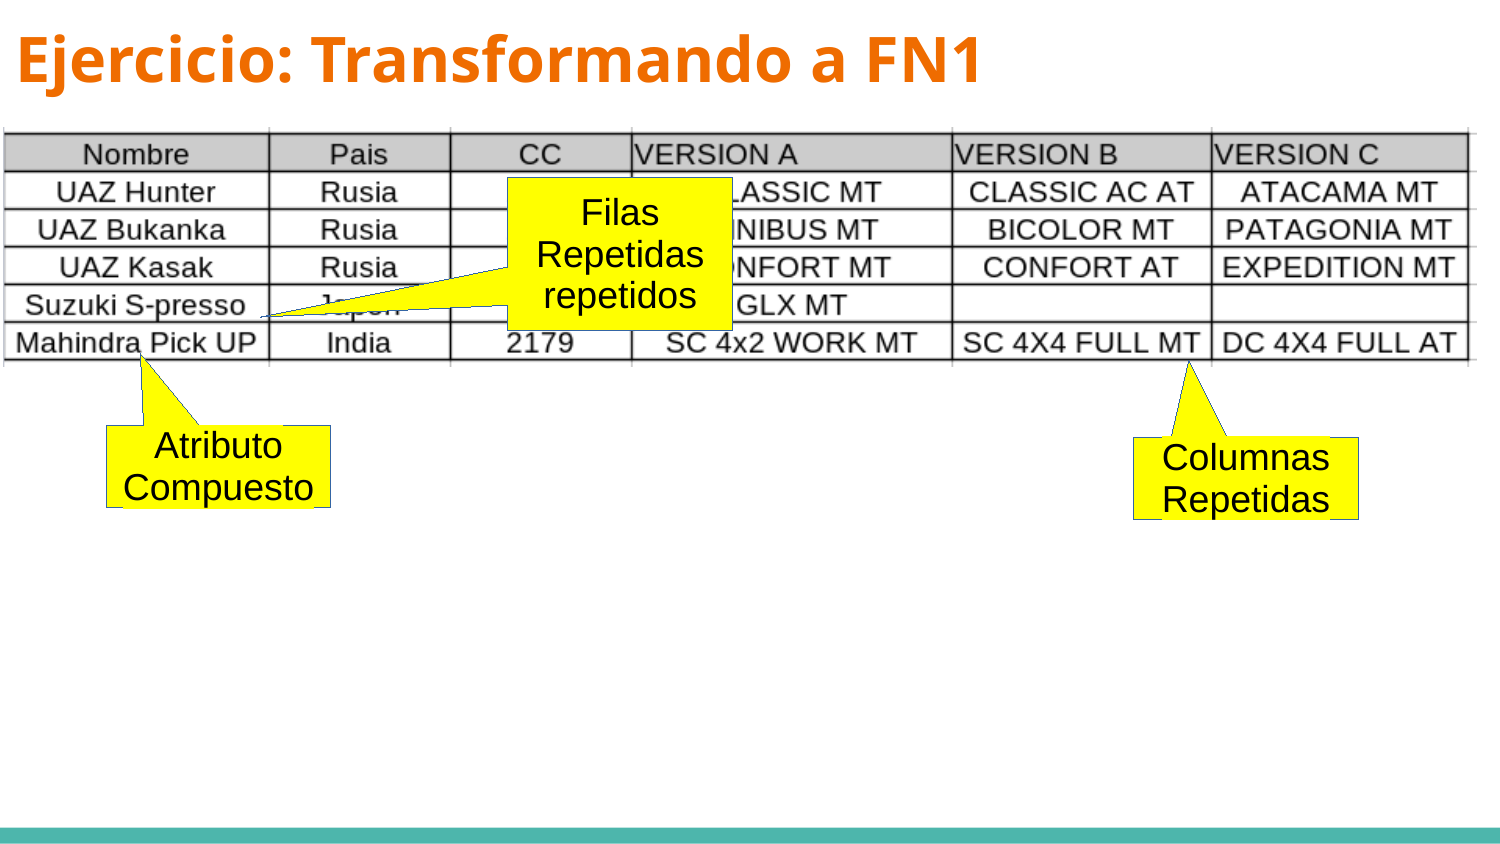

# Ejercicio: Transformando a FN1
Filas Repetidas repetidos
Atributo Compuesto
Columnas Repetidas